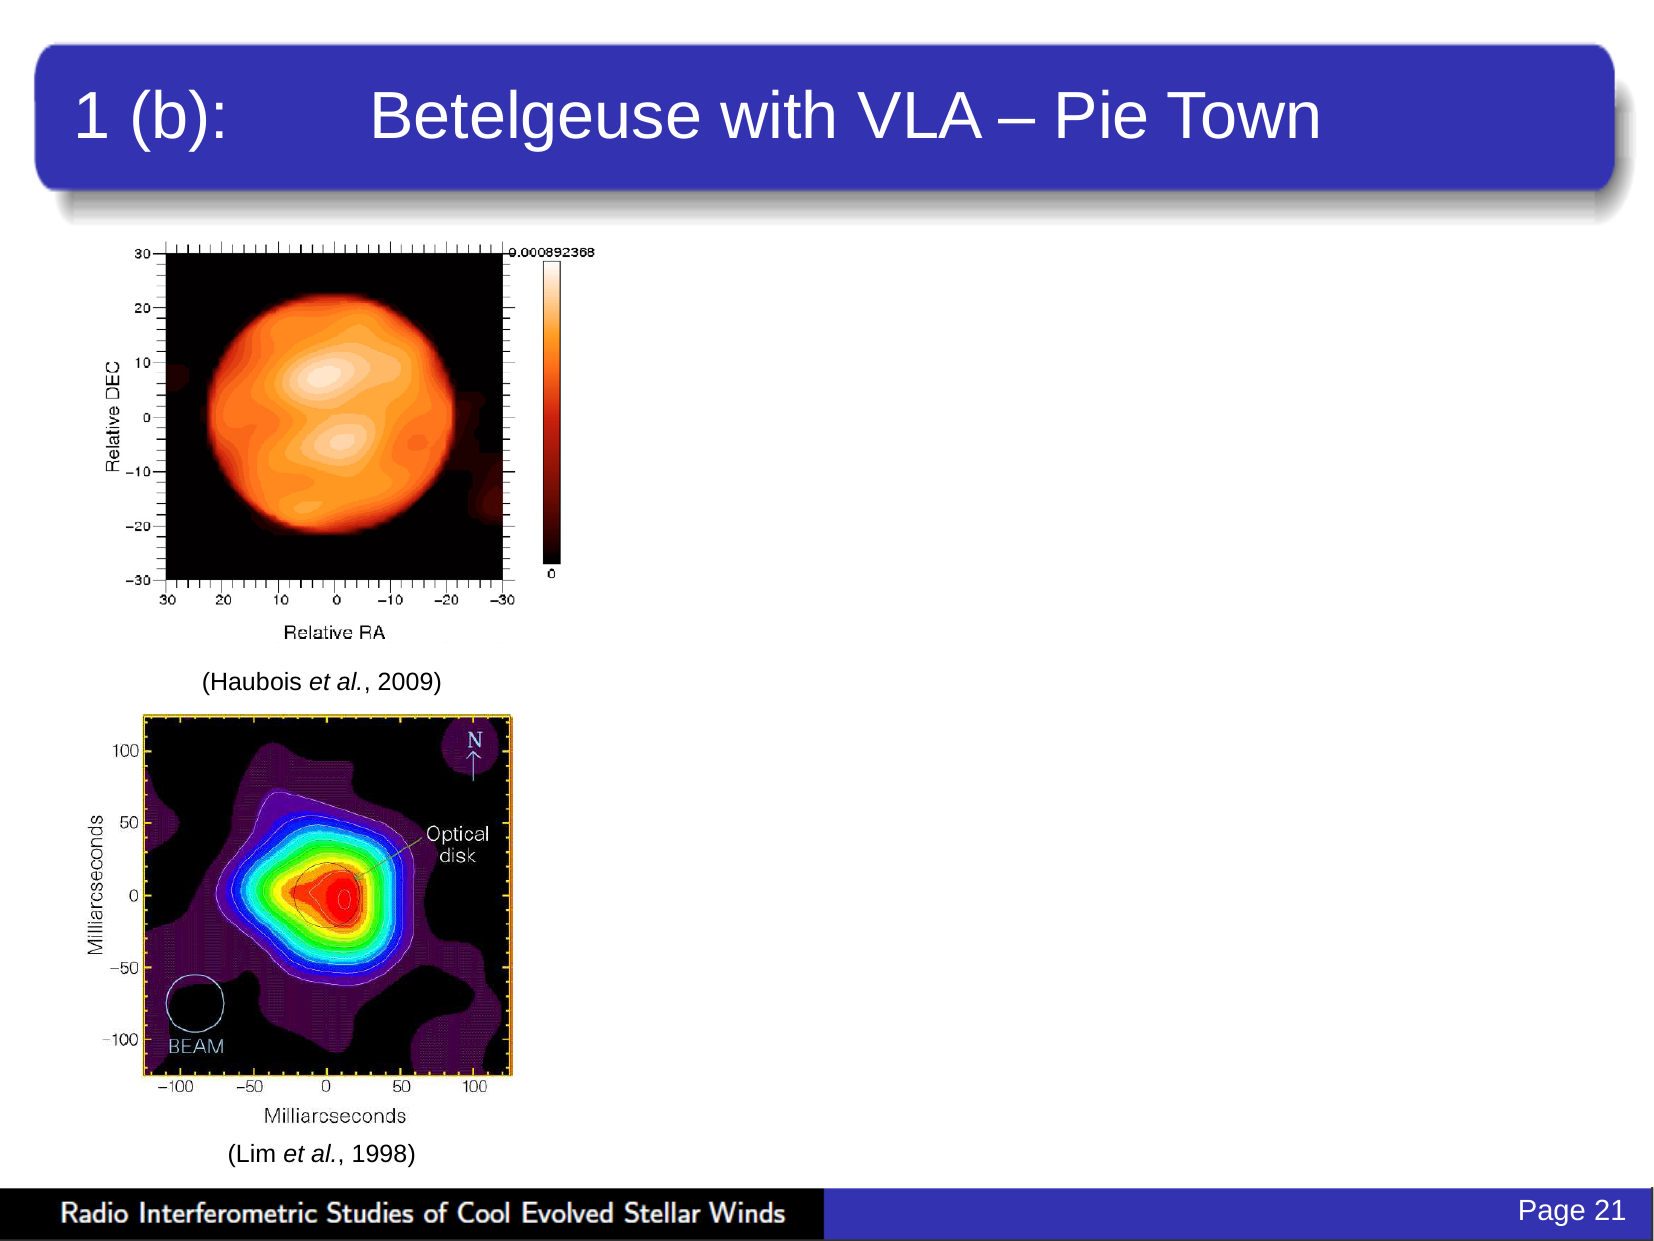

1 (b): 	Betelgeuse with VLA – Pie Town
(Haubois et al., 2009)
(Lim et al., 1998)
Page 21